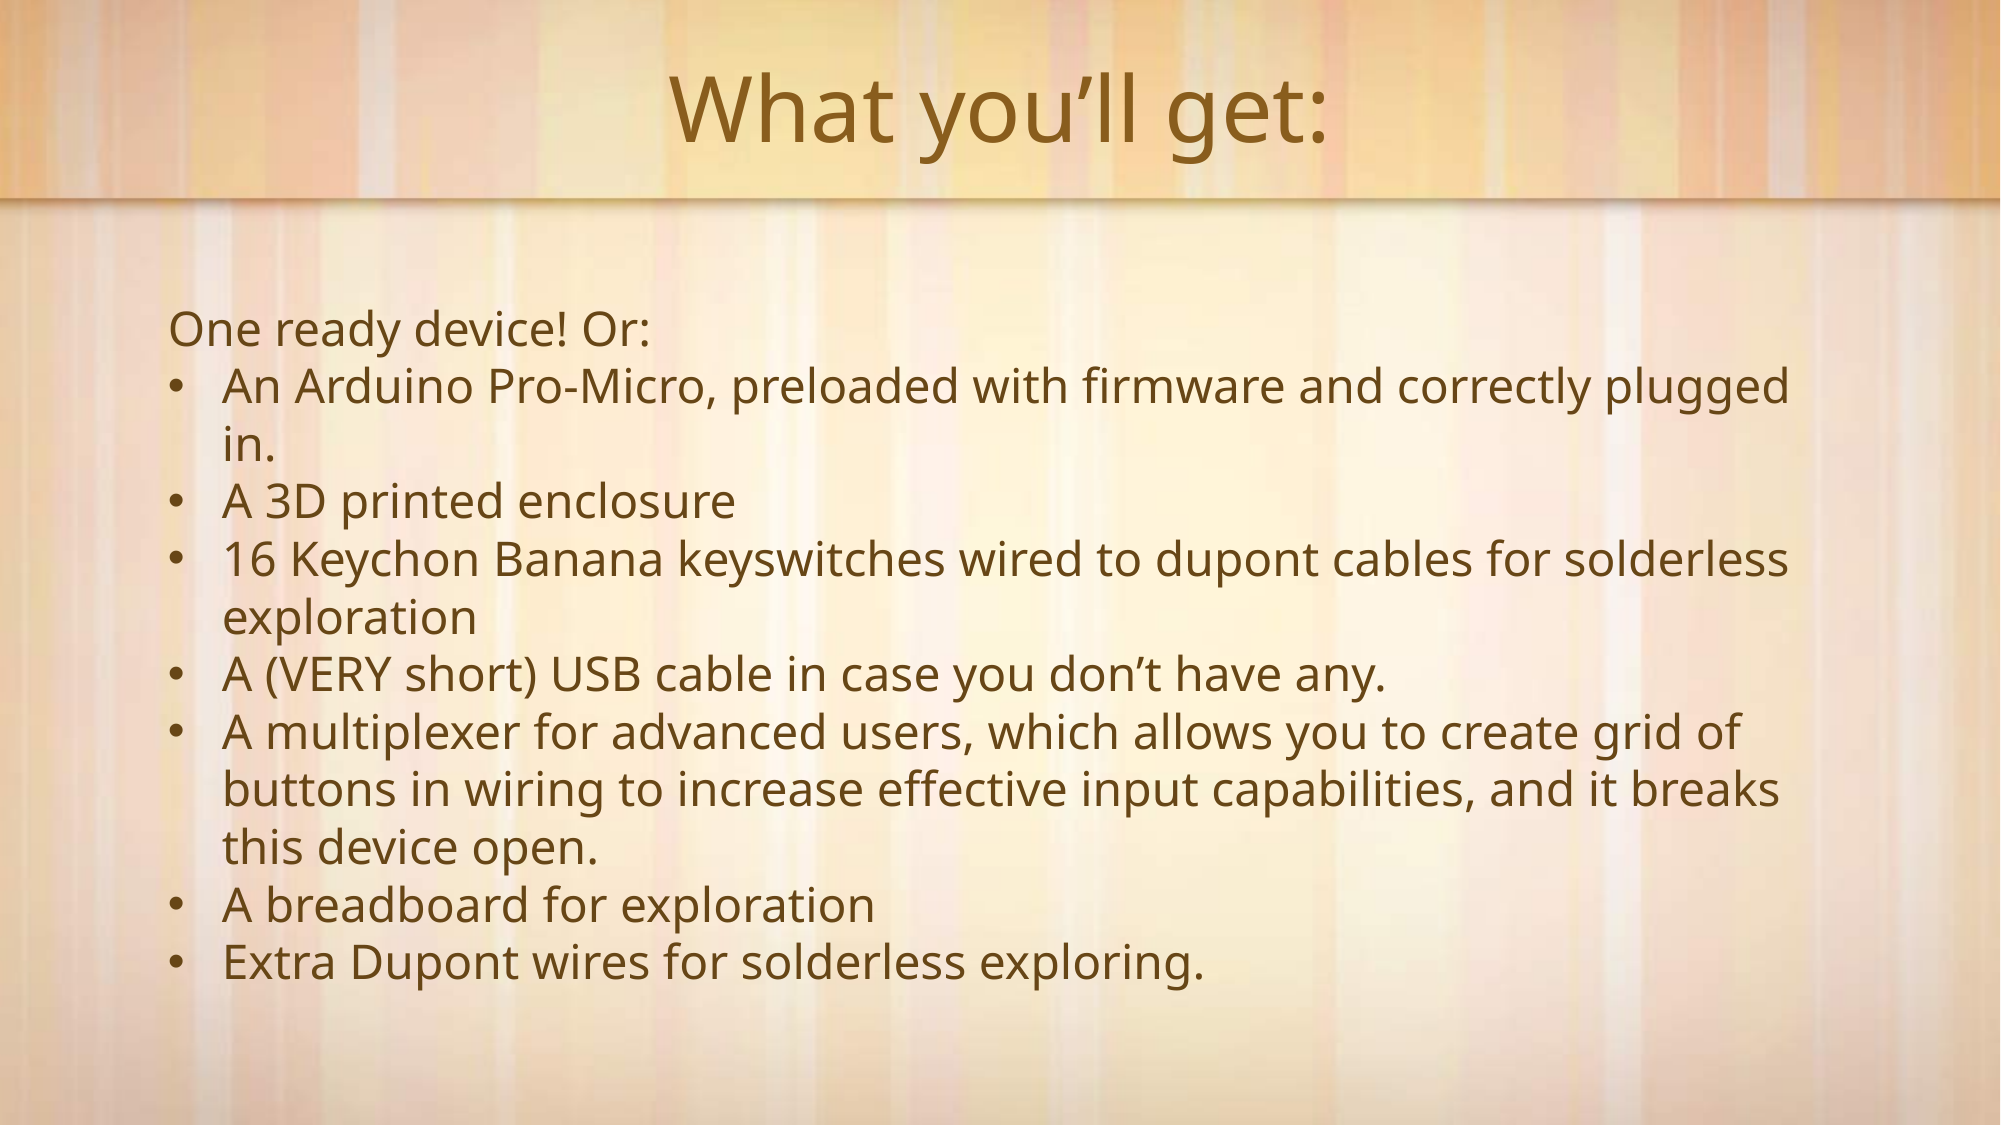

What you’ll get:
# One ready device! Or:
An Arduino Pro-Micro, preloaded with firmware and correctly plugged in.
A 3D printed enclosure
16 Keychon Banana keyswitches wired to dupont cables for solderless exploration
A (VERY short) USB cable in case you don’t have any.
A multiplexer for advanced users, which allows you to create grid of buttons in wiring to increase effective input capabilities, and it breaks this device open.
A breadboard for exploration
Extra Dupont wires for solderless exploring.